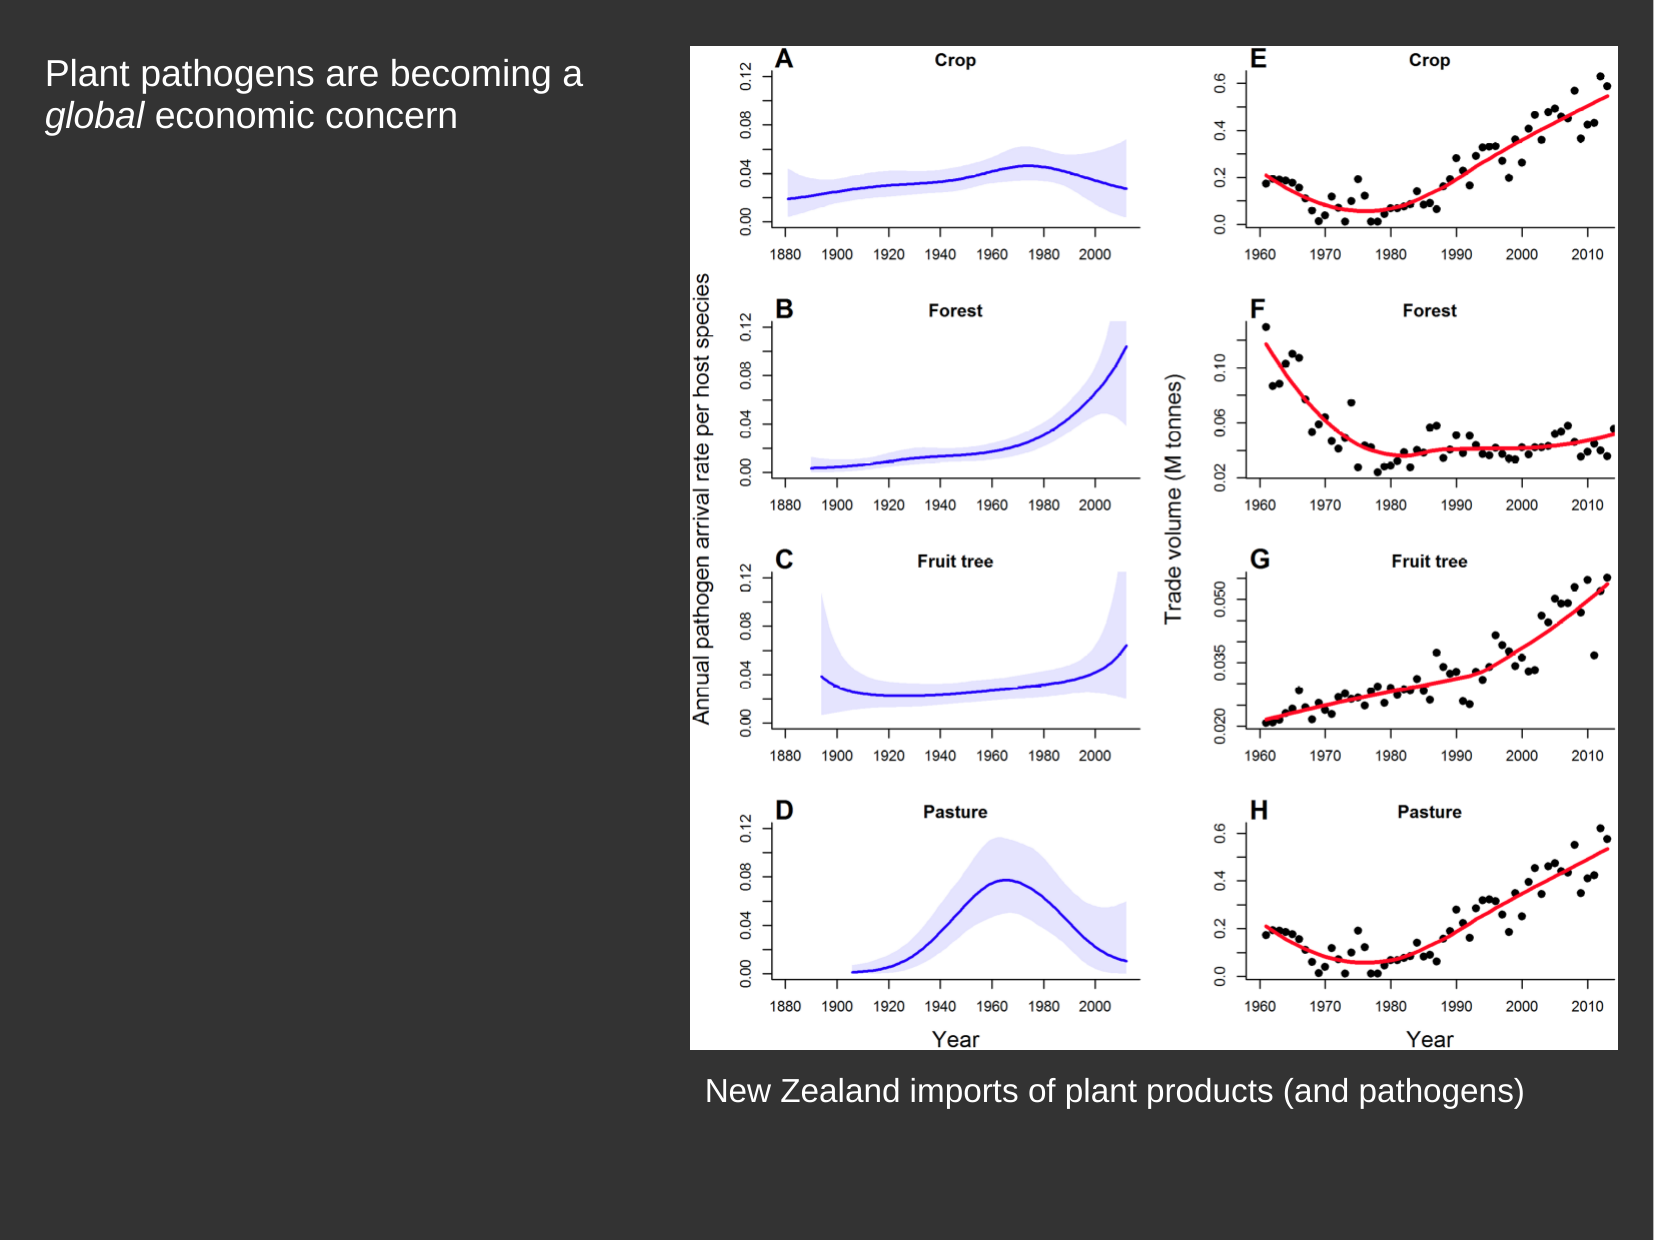

Plant pathogens are becoming a global economic concern
New Zealand imports of plant products (and pathogens)